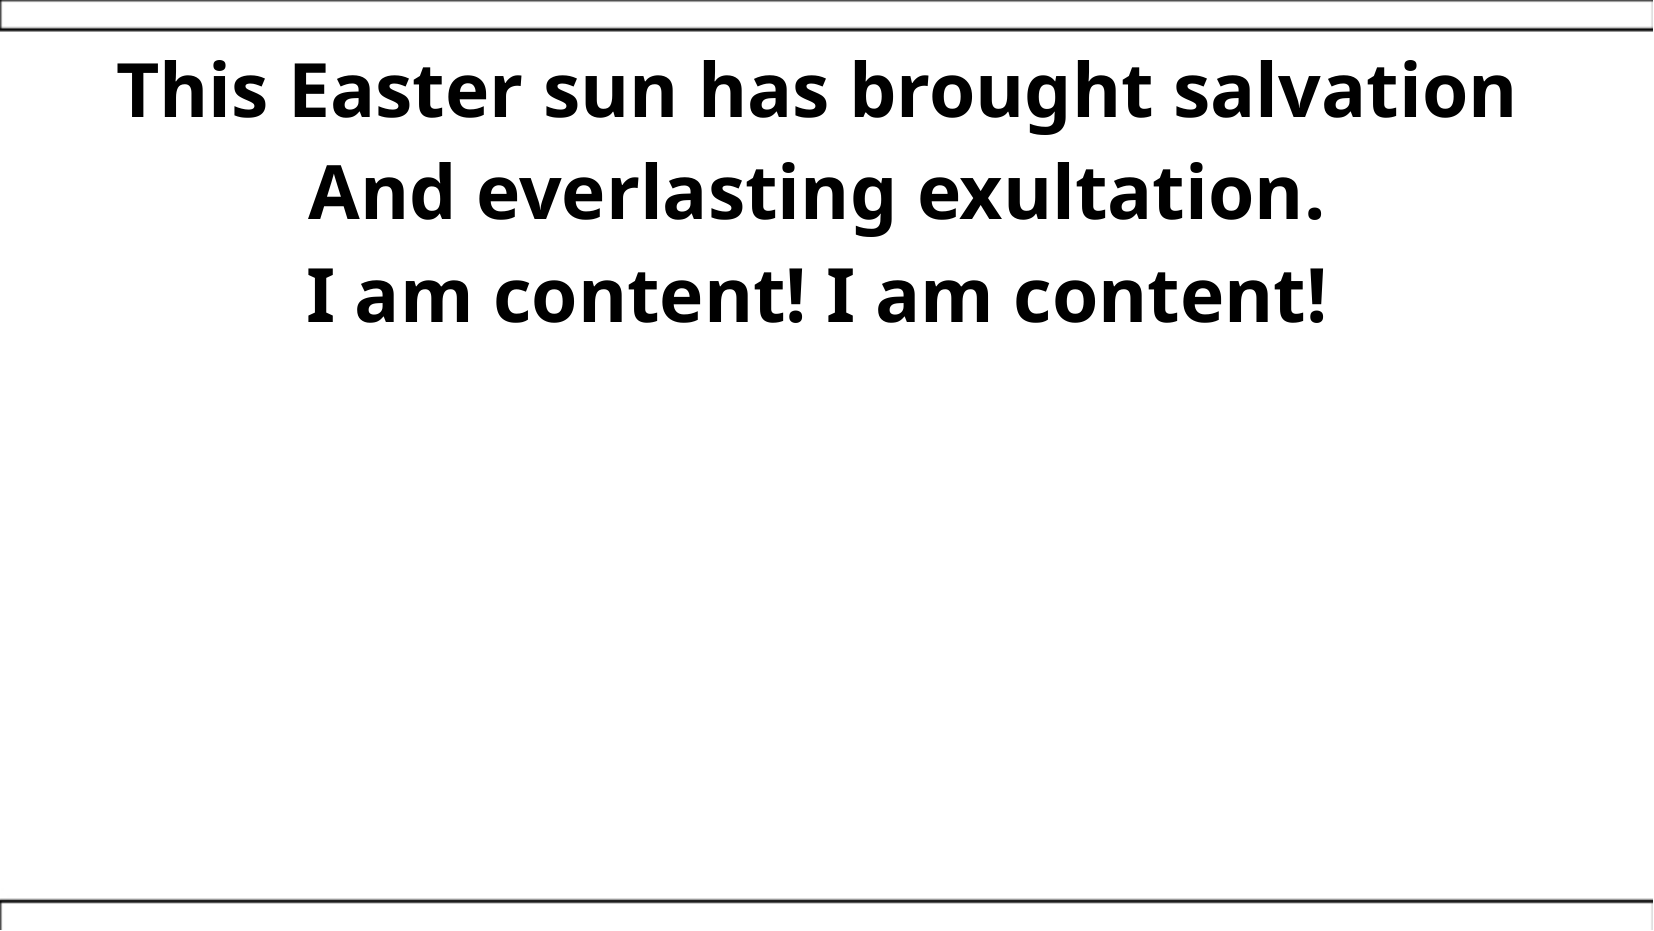

This Easter sun has brought salvation
And everlasting exultation.
I am content! I am content!